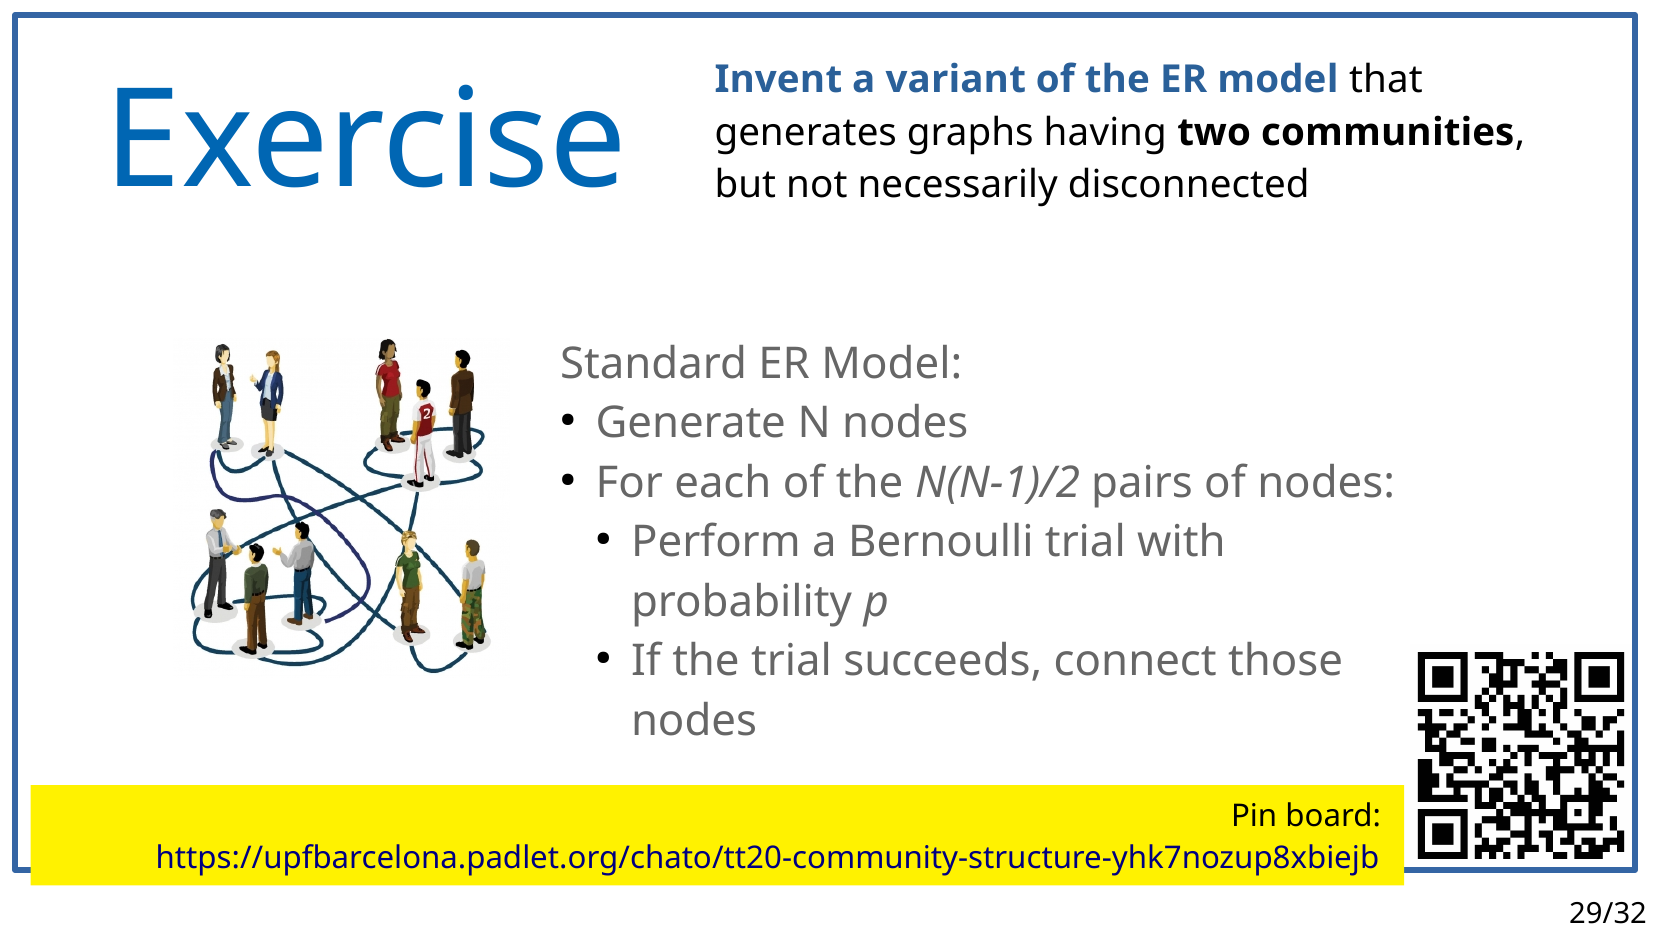

# Exercise
Invent a variant of the ER model that generates graphs having two communities, but not necessarily disconnected
Standard ER Model:
Generate N nodes
For each of the N(N-1)/2 pairs of nodes:
Perform a Bernoulli trial with probability p
If the trial succeeds, connect those nodes
Pin board: https://upfbarcelona.padlet.org/chato/tt20-community-structure-yhk7nozup8xbiejb
29